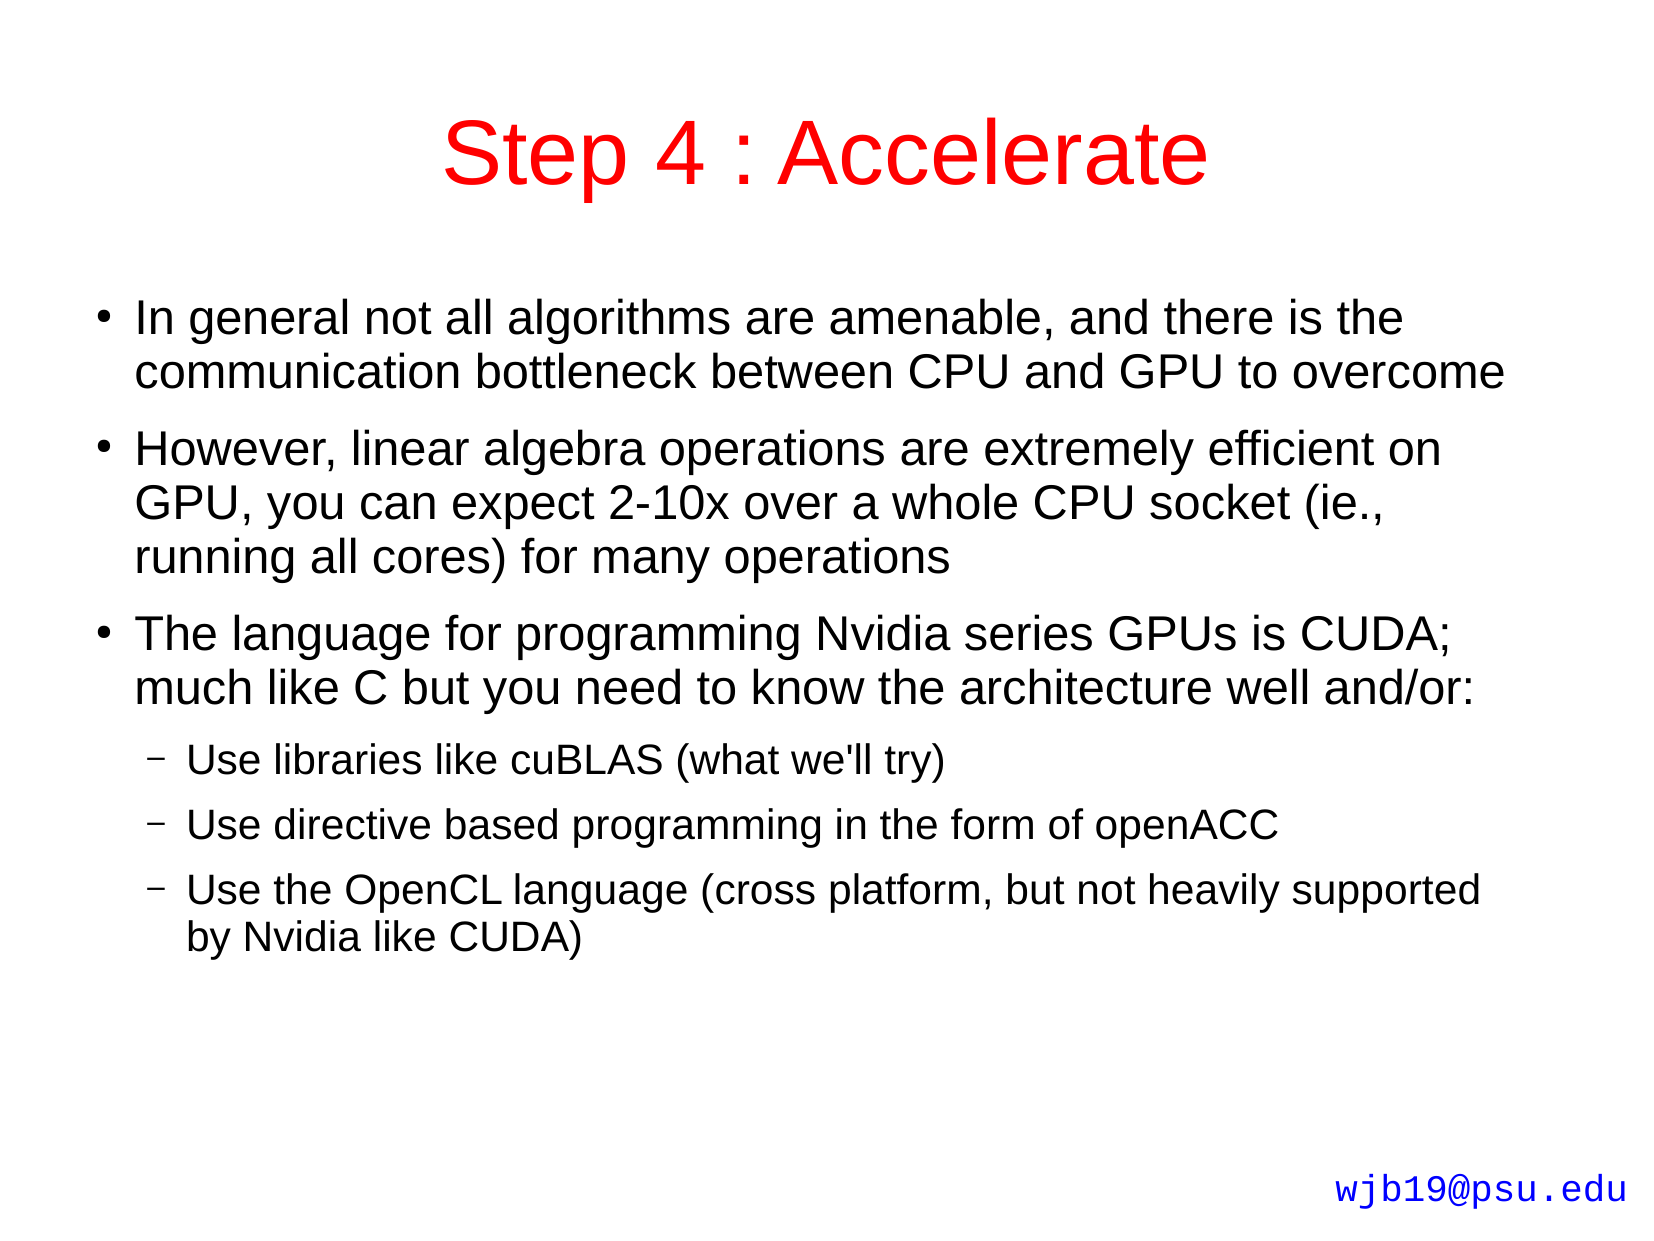

# Step 4 : Accelerate
In general not all algorithms are amenable, and there is the communication bottleneck between CPU and GPU to overcome
However, linear algebra operations are extremely efficient on GPU, you can expect 2-10x over a whole CPU socket (ie., running all cores) for many operations
The language for programming Nvidia series GPUs is CUDA; much like C but you need to know the architecture well and/or:
Use libraries like cuBLAS (what we'll try)
Use directive based programming in the form of openACC
Use the OpenCL language (cross platform, but not heavily supported by Nvidia like CUDA)
wjb19@psu.edu